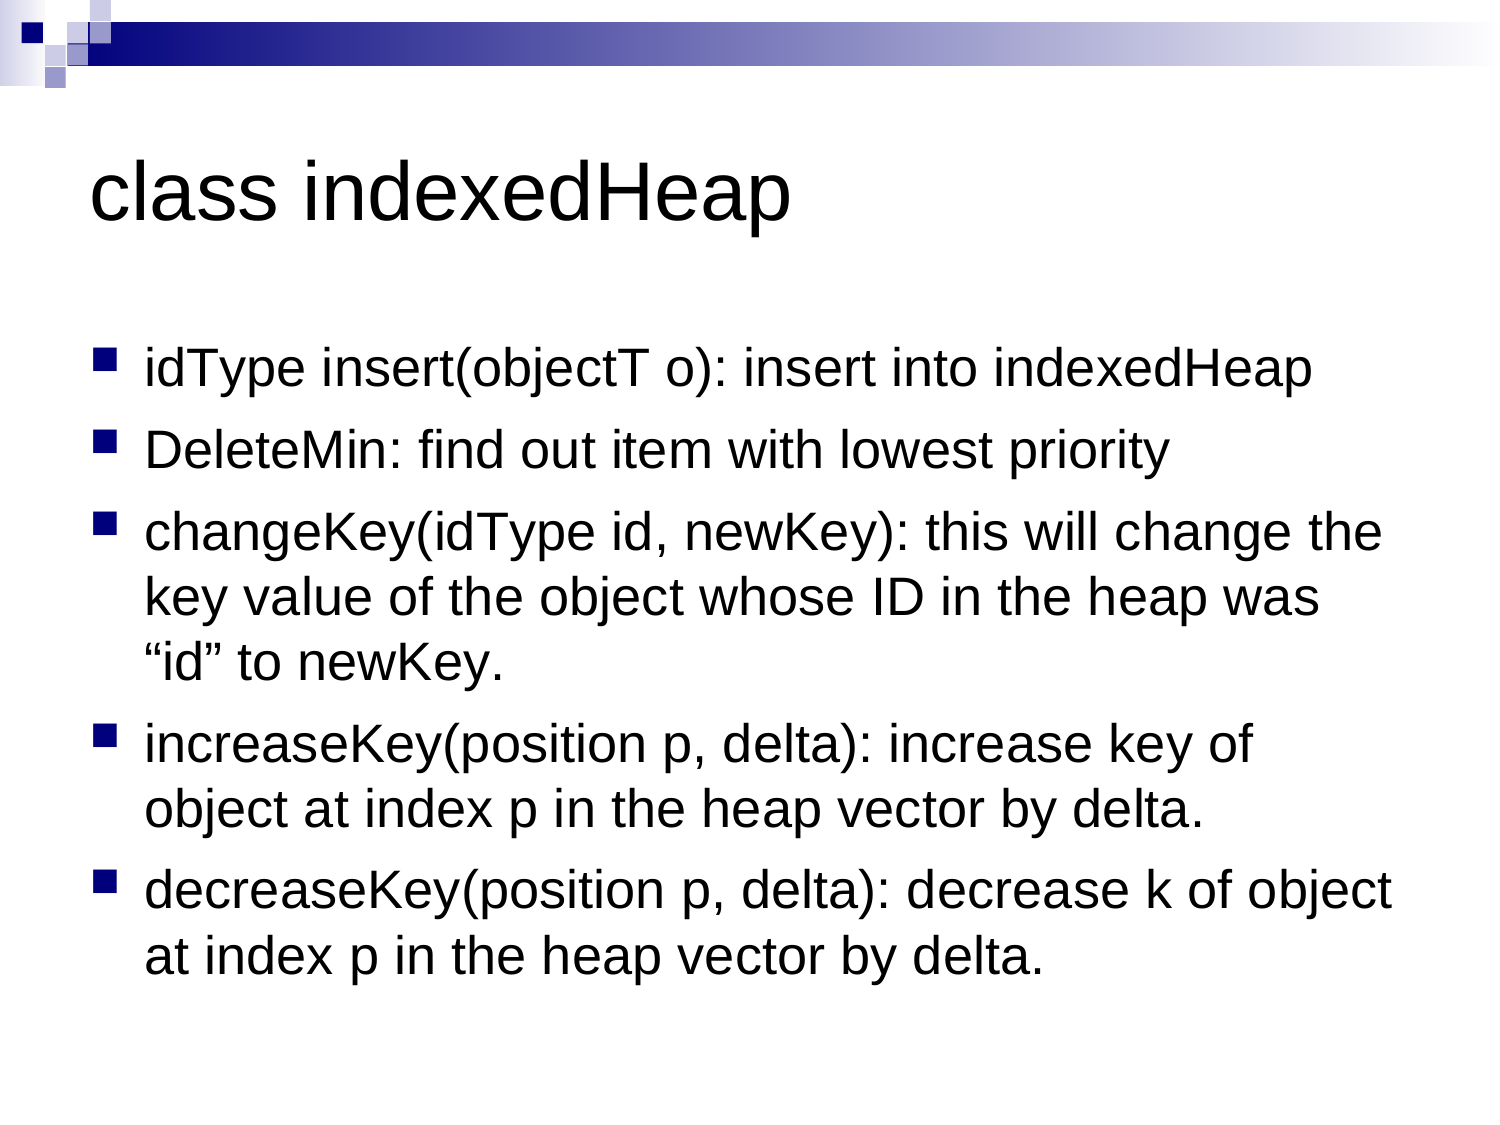

# class indexedHeap
idType insert(objectT o): insert into indexedHeap
DeleteMin: find out item with lowest priority
changeKey(idType id, newKey): this will change the key value of the object whose ID in the heap was “id” to newKey.
increaseKey(position p, delta): increase key of object at index p in the heap vector by delta.
decreaseKey(position p, delta): decrease k of object at index p in the heap vector by delta.